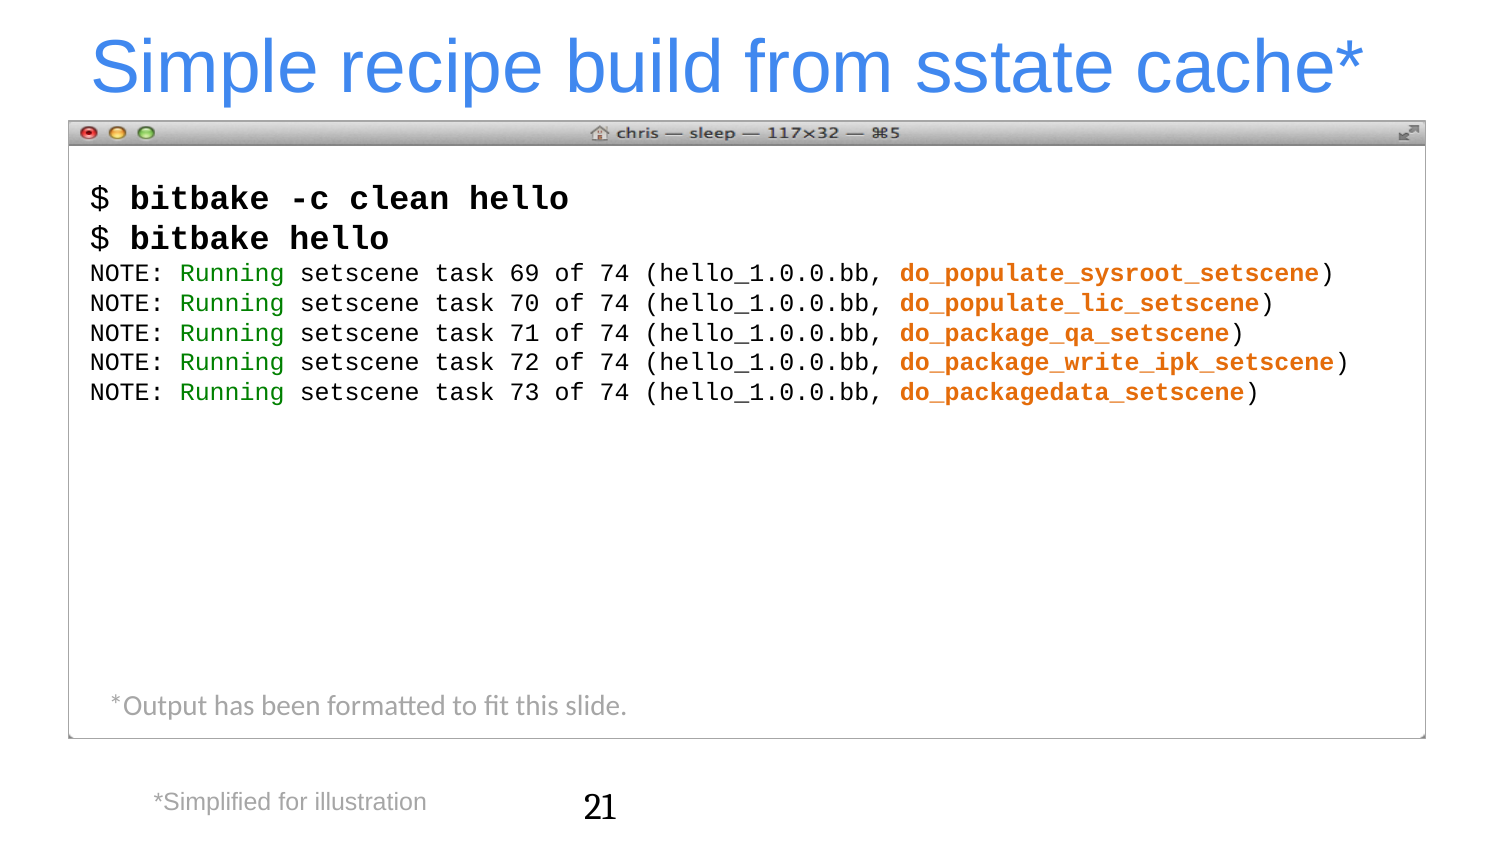

Simple recipe build from sstate cache*
$ bitbake -c clean hello
$ bitbake hello
NOTE: Running setscene task 69 of 74 (hello_1.0.0.bb, do_populate_sysroot_setscene)
NOTE: Running setscene task 70 of 74 (hello_1.0.0.bb, do_populate_lic_setscene)
NOTE: Running setscene task 71 of 74 (hello_1.0.0.bb, do_package_qa_setscene)
NOTE: Running setscene task 72 of 74 (hello_1.0.0.bb, do_package_write_ipk_setscene)
NOTE: Running setscene task 73 of 74 (hello_1.0.0.bb, do_packagedata_setscene)
*Output has been formatted to fit this slide.
*Simplified for illustration